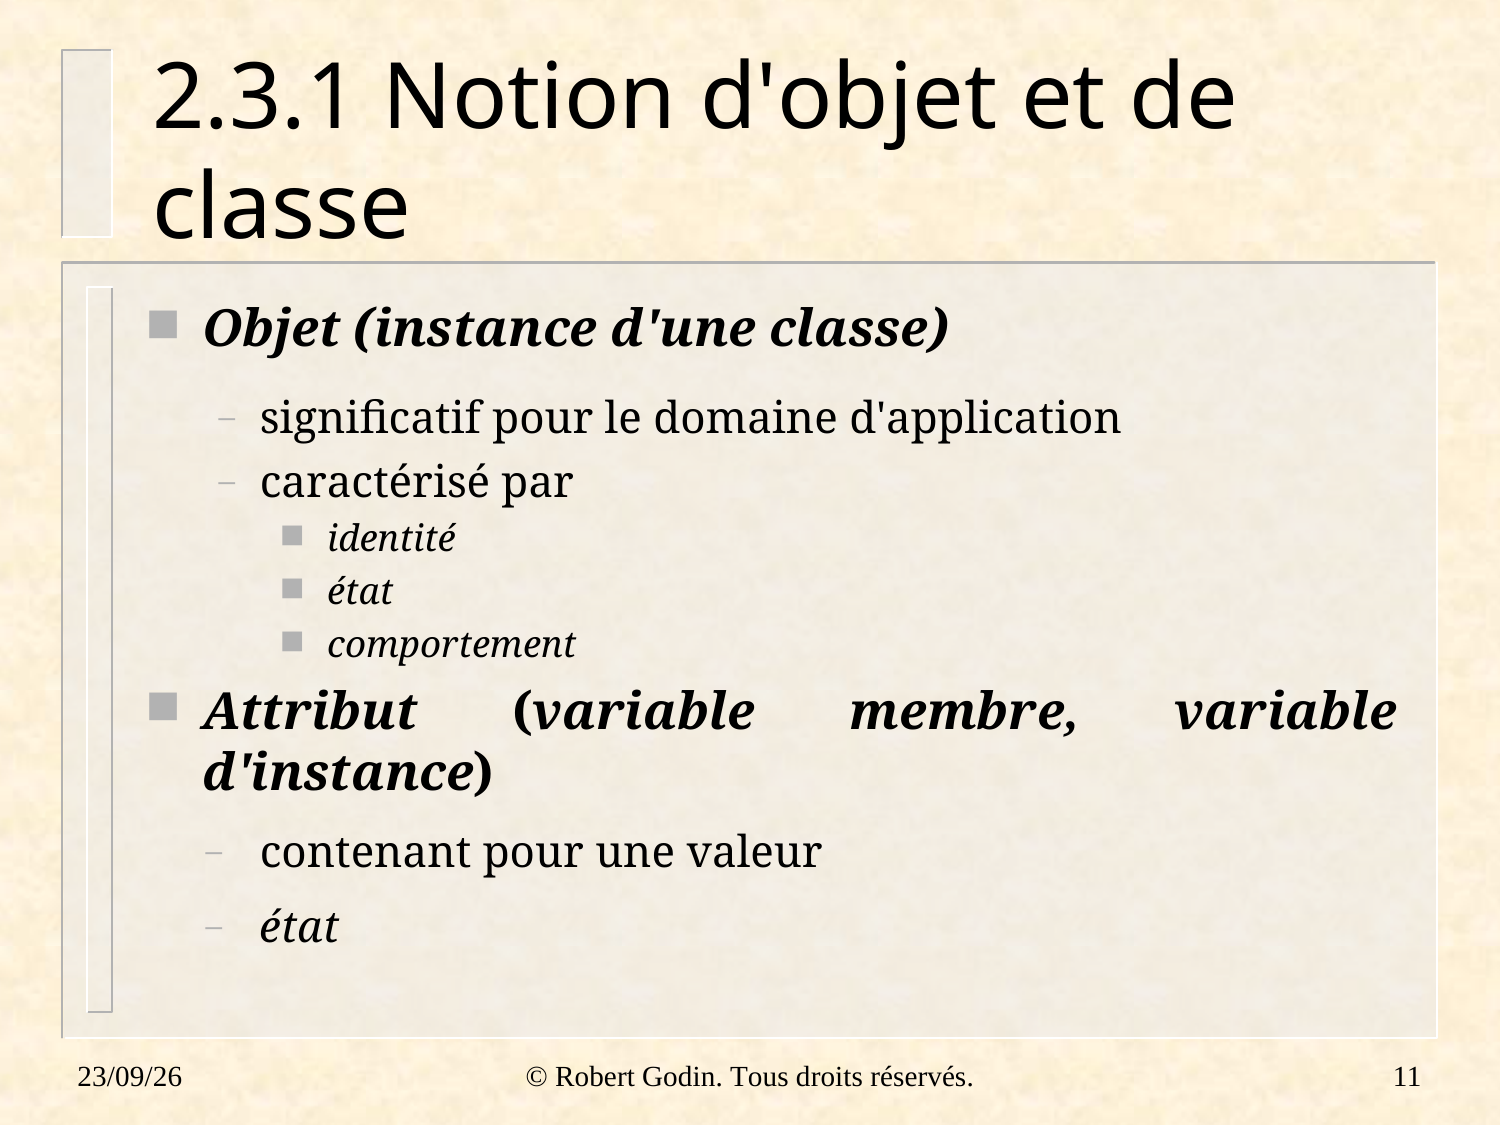

# 2.3.1 Notion d'objet et de classe
Objet (instance d'une classe)
significatif pour le domaine d'application
caractérisé par
 identité
 état
 comportement
Attribut (variable membre, variable d'instance)
contenant pour une valeur
état
© Robert Godin. Tous droits réservés.